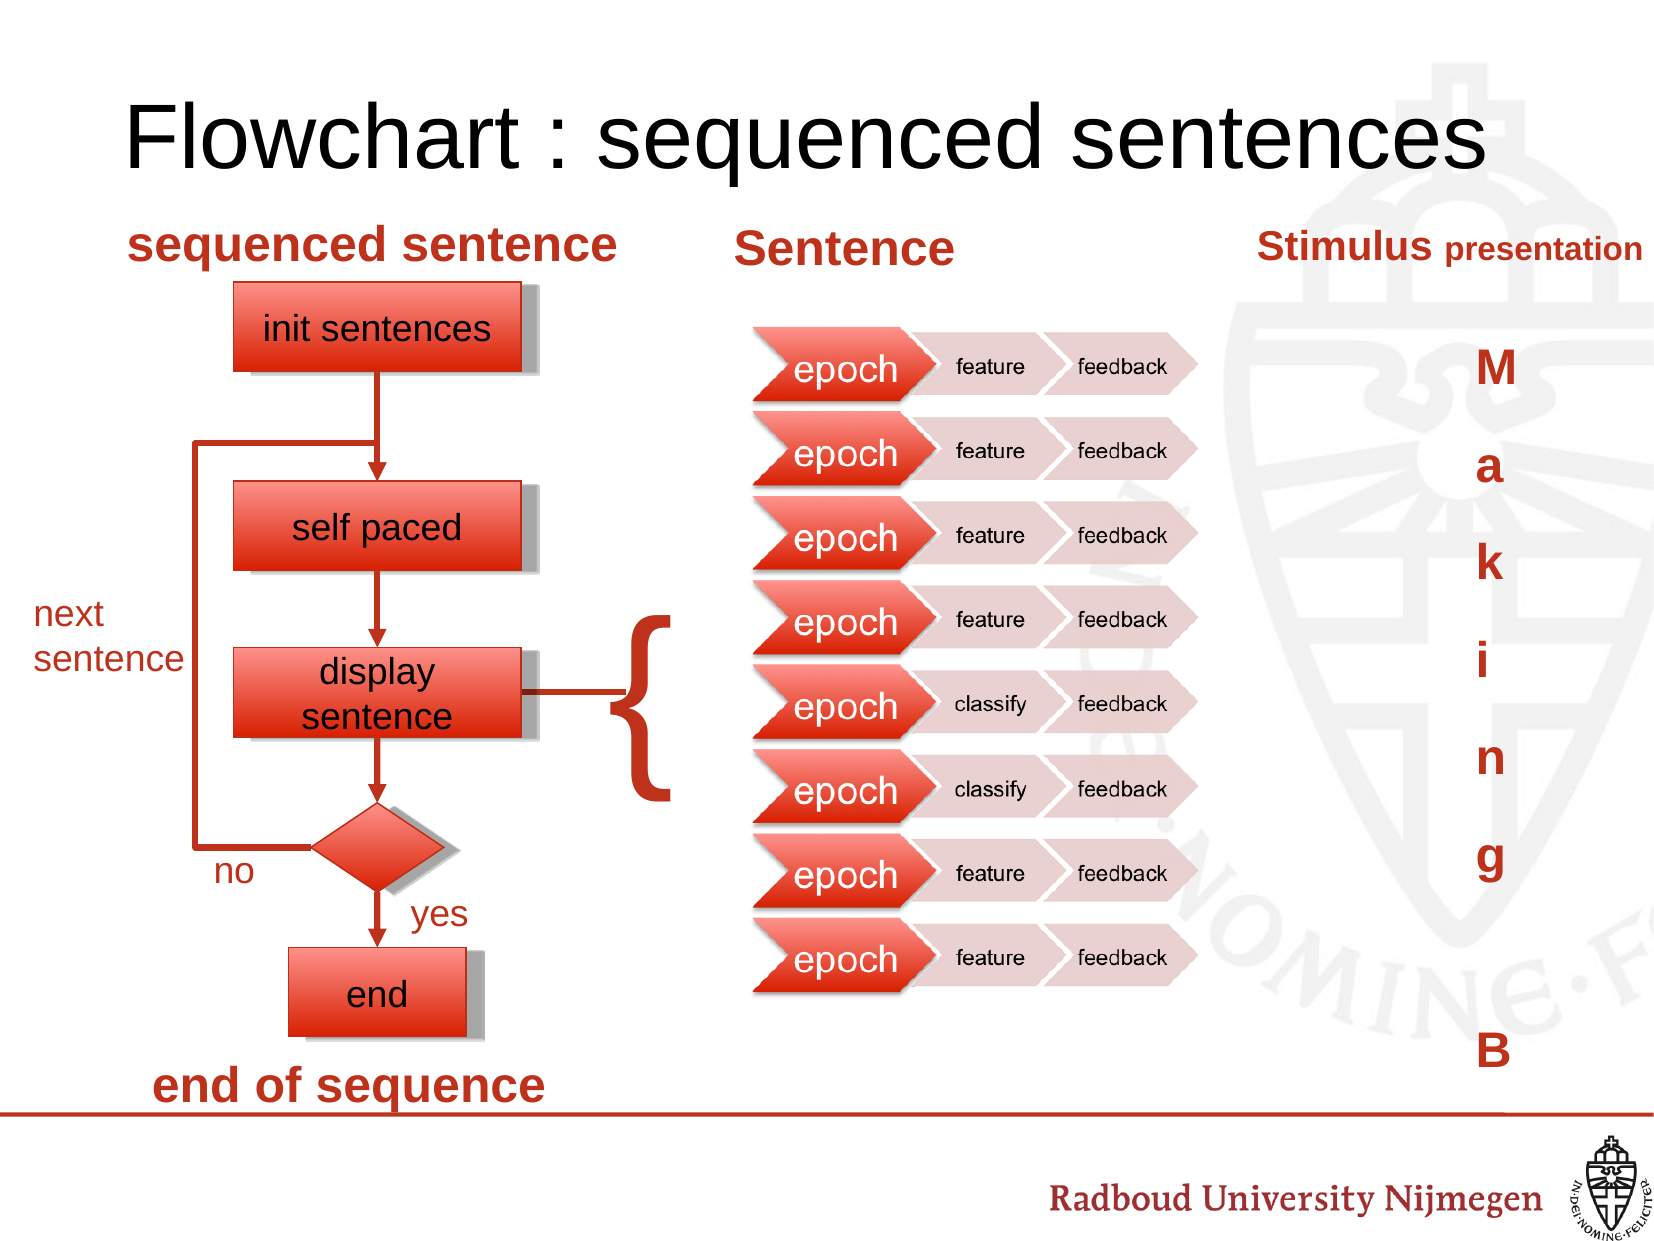

# Flowchart : sequenced sentences
sequenced sentence
Sentence
Stimulus presentation
init sentences
M
a
k
i
n
g
B
self paced
{
next
sentence
display sentence
no
yes
end
end of sequence